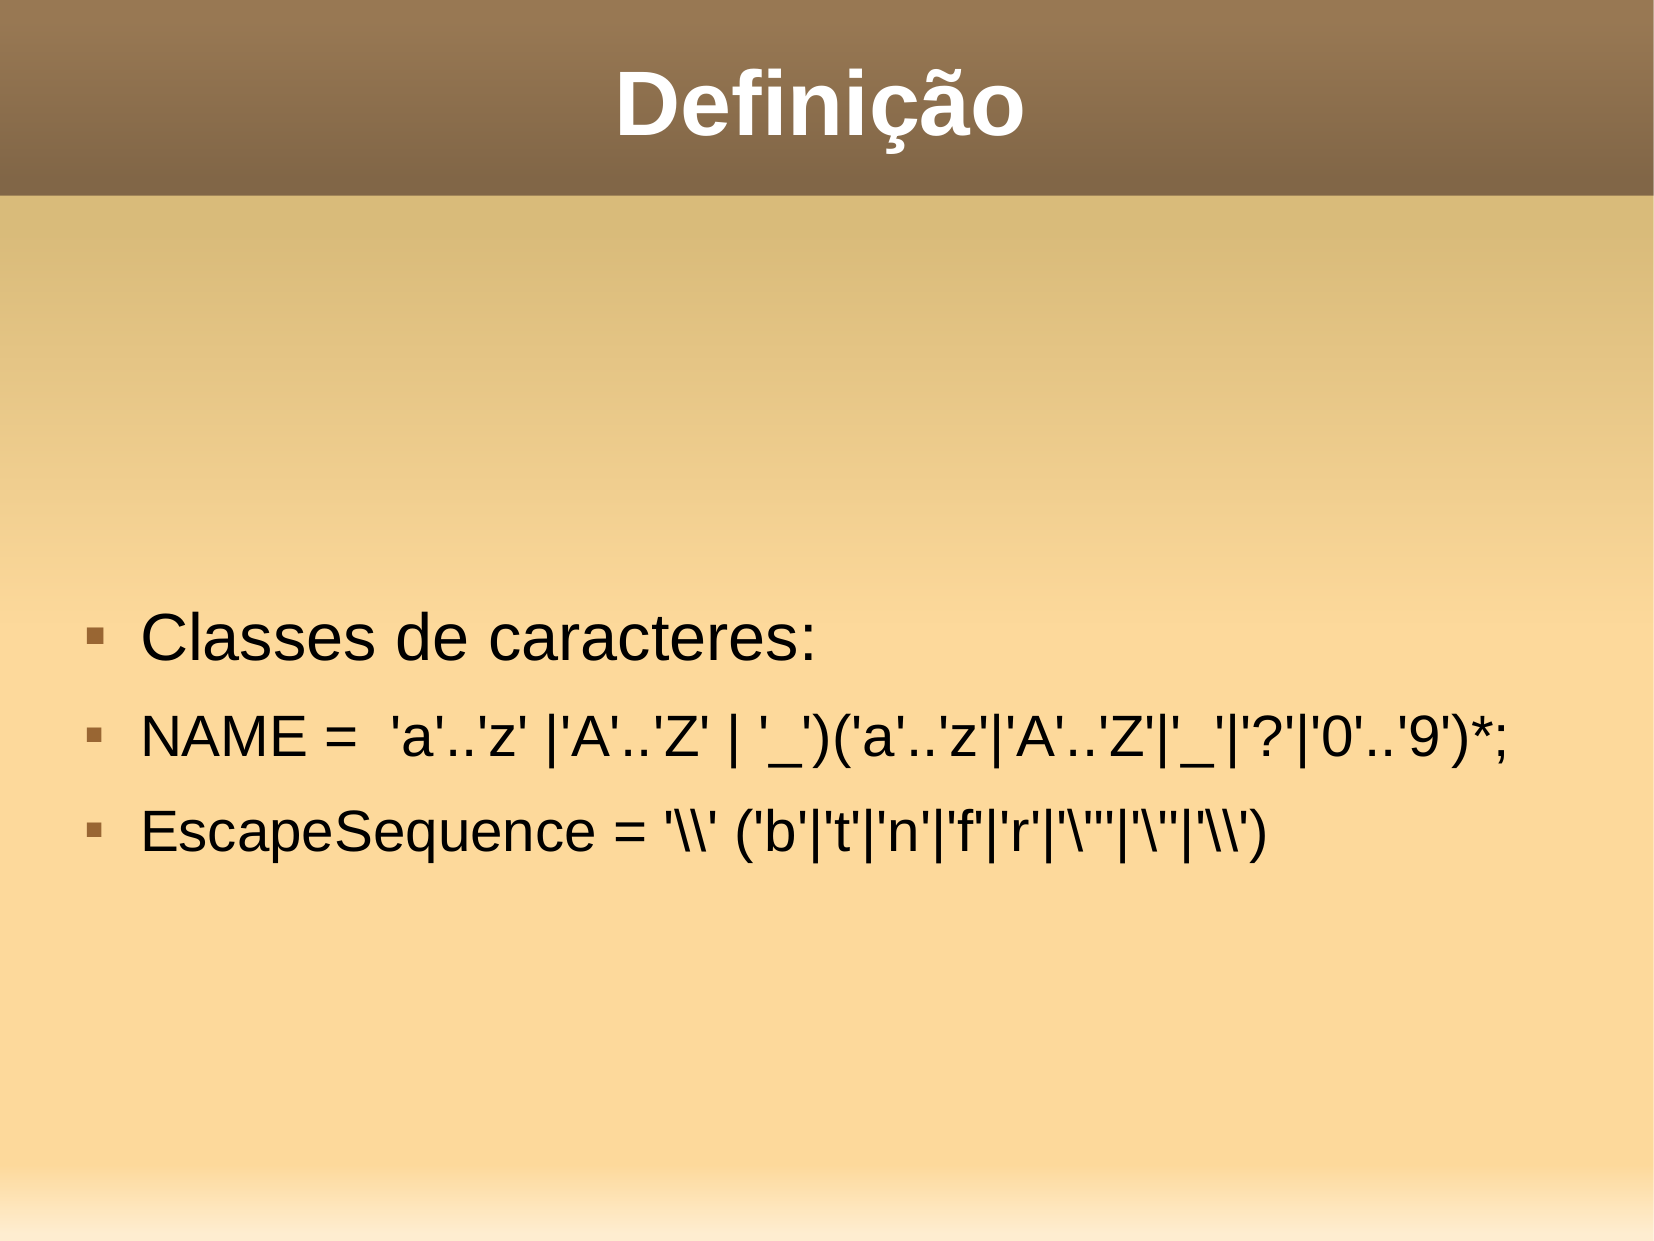

# Definição
Classes de caracteres:
NAME = 'a'..'z' |'A'..'Z' | '_')('a'..'z'|'A'..'Z'|'_'|'?'|'0'..'9')*;
EscapeSequence = '\\' ('b'|'t'|'n'|'f'|'r'|'\"'|'\''|'\\')